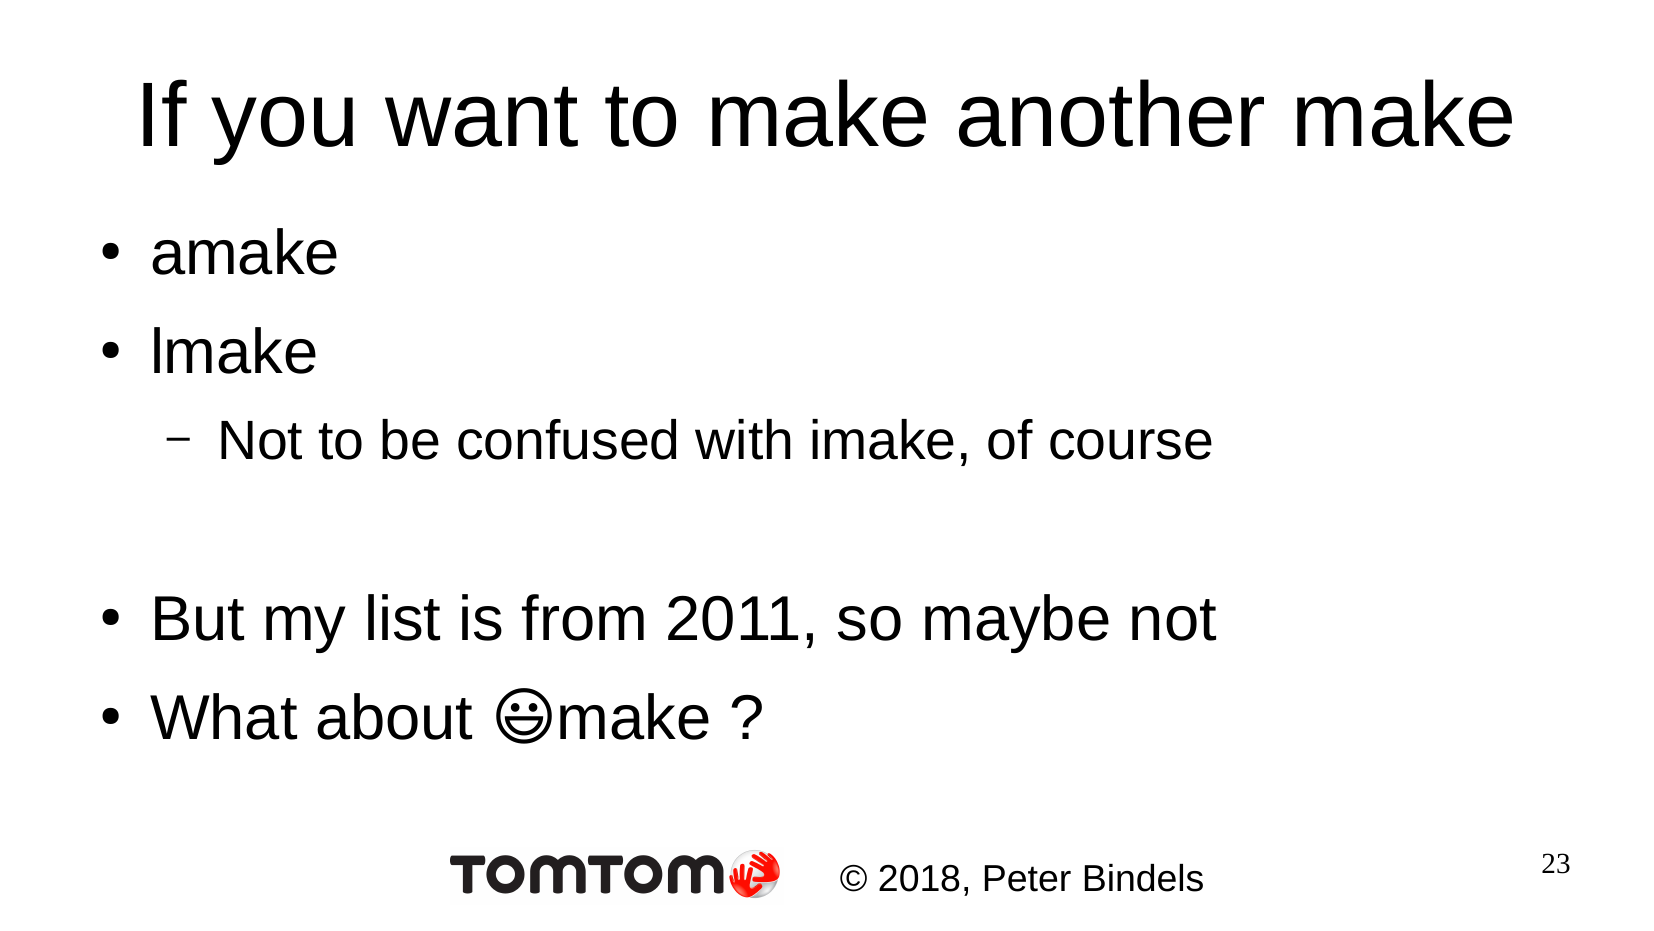

# If you want to make another make
amake
lmake
Not to be confused with imake, of course
But my list is from 2011, so maybe not
What about 😃make ?
23